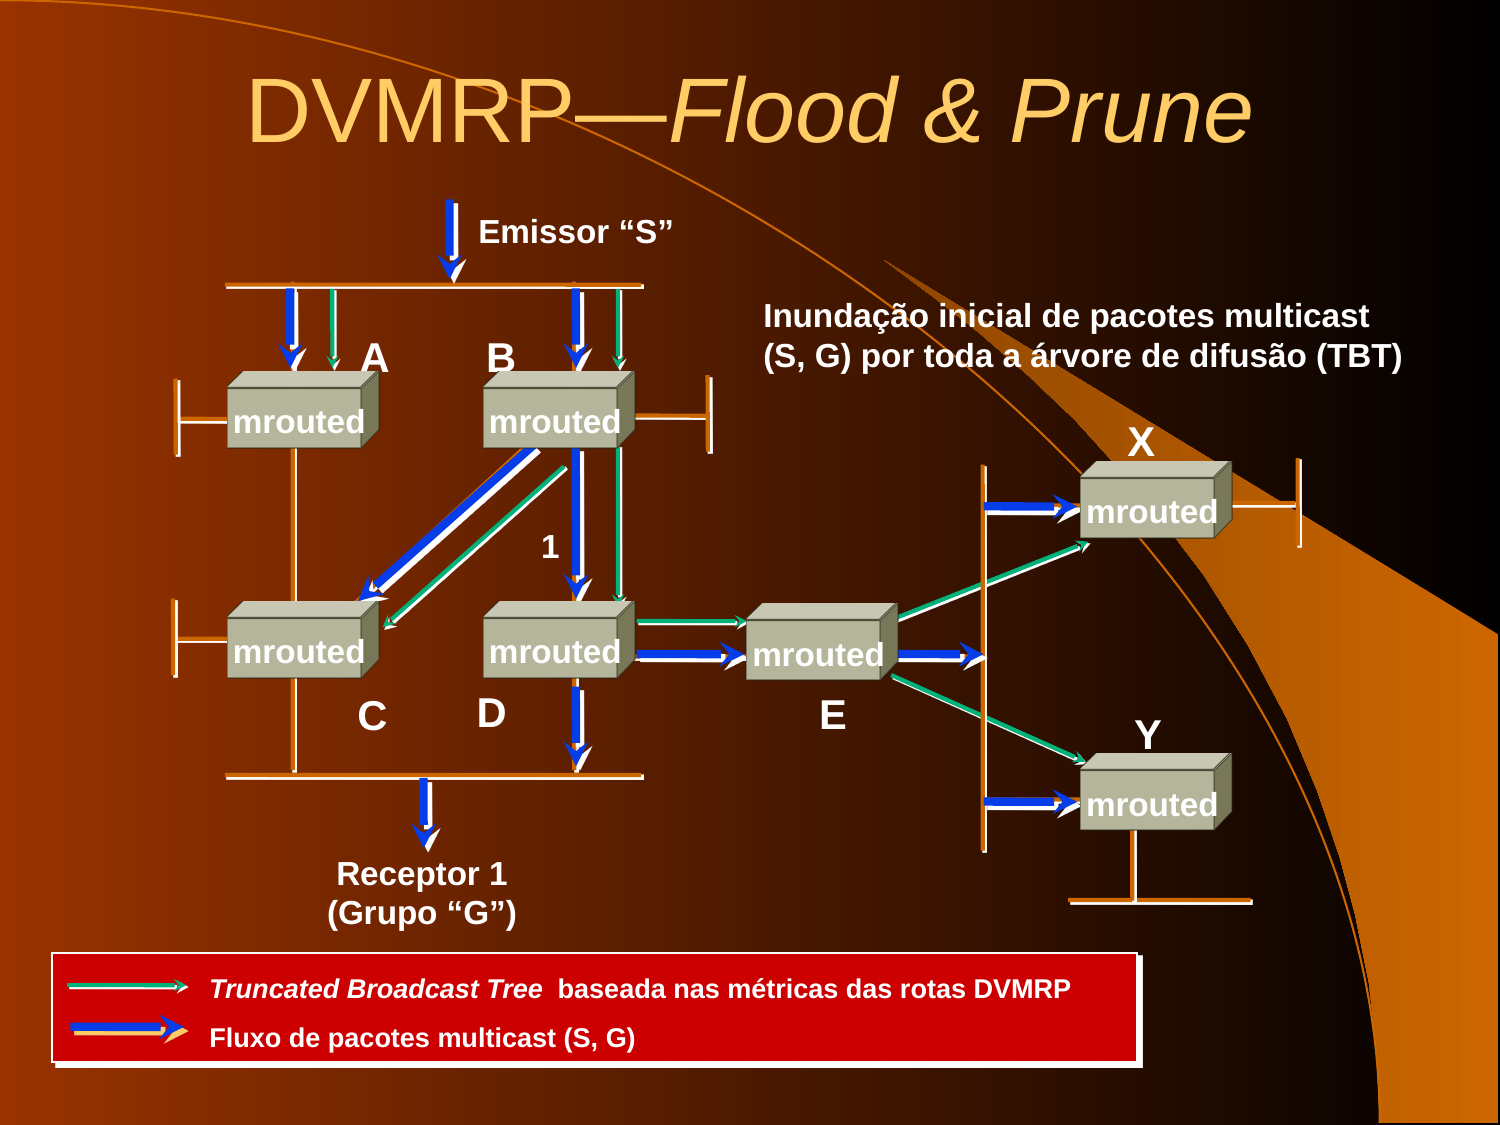

# DVMRP—Flood & Prune
Emissor “S”
Inundação inicial de pacotes multicast (S, G) por toda a árvore de difusão (TBT)
A
B
mrouted
mrouted
X
mrouted
1
mrouted
mrouted
mrouted
D
E
C
Y
mrouted
Receptor 1
(Grupo “G”)
Truncated Broadcast Tree baseada nas métricas das rotas DVMRP
Fluxo de pacotes multicast (S, G)